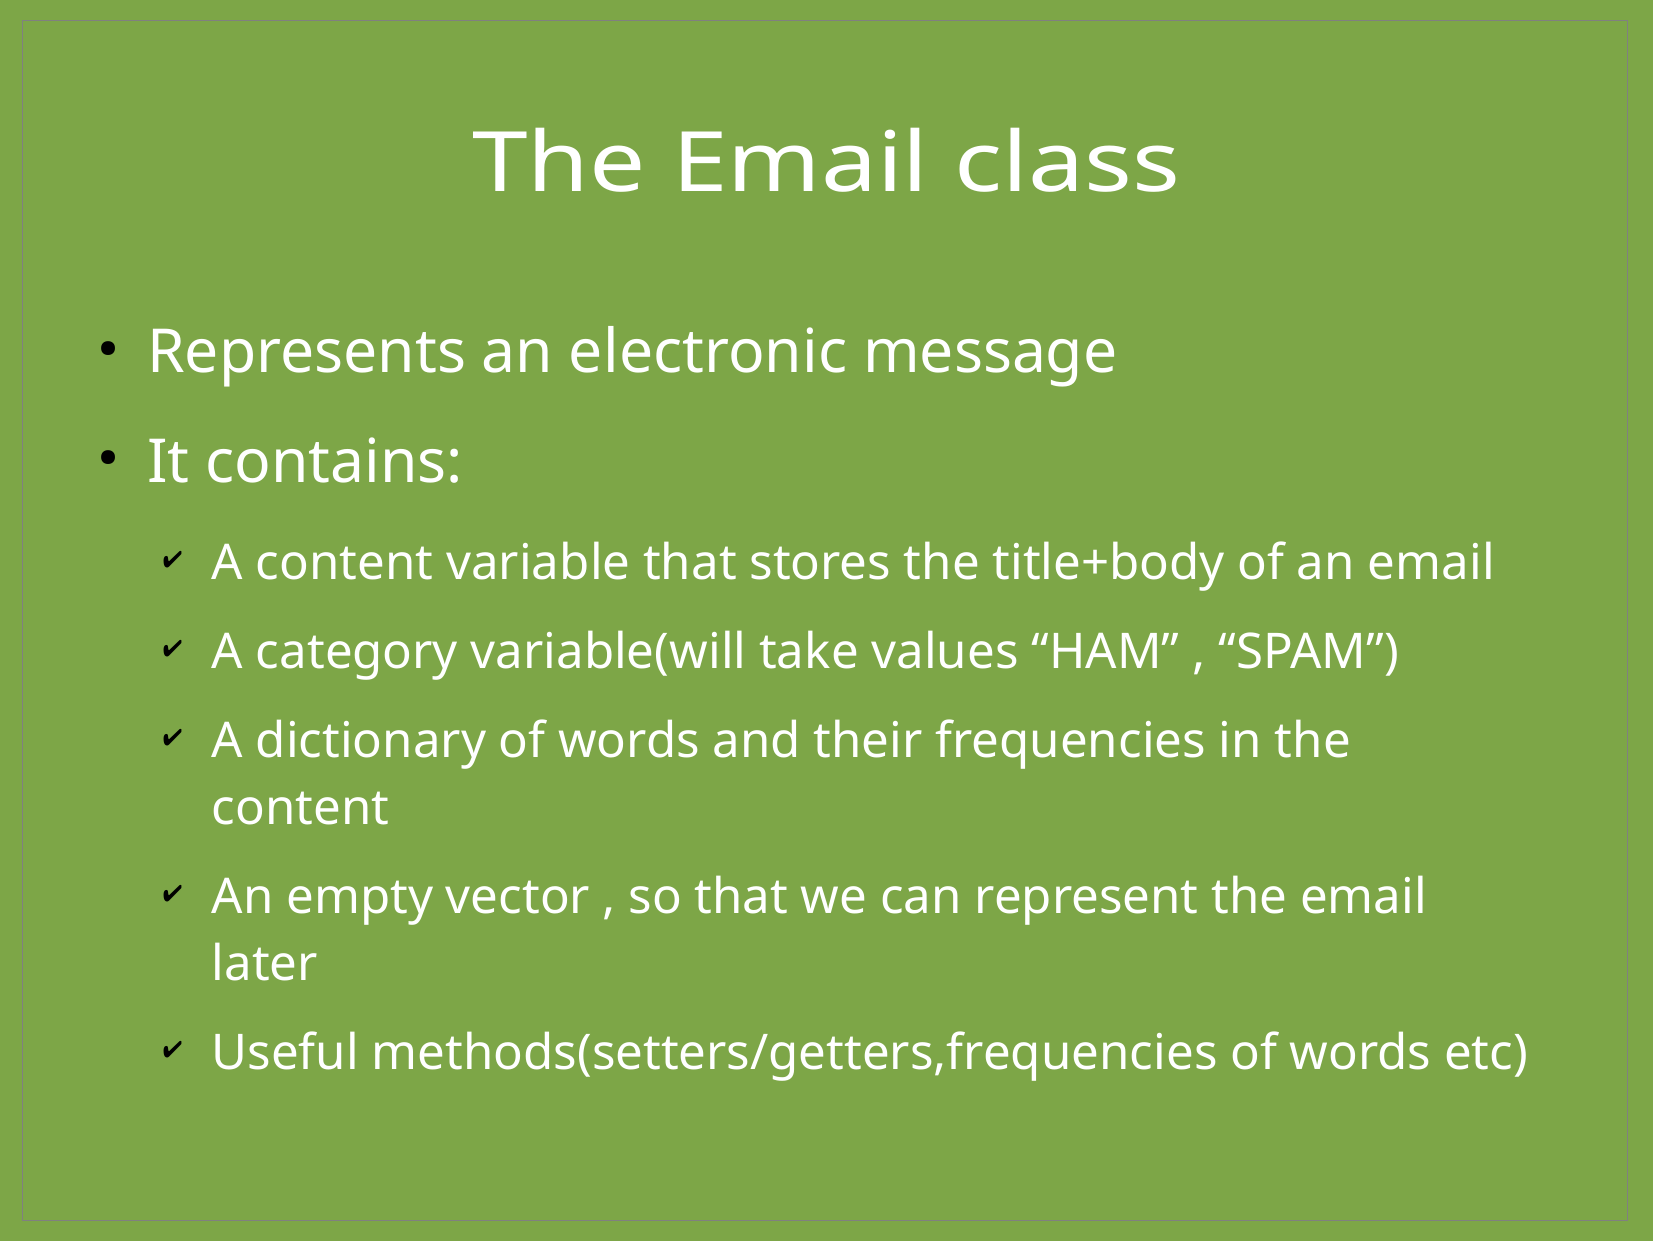

# The Email class
Represents an electronic message
It contains:
A content variable that stores the title+body of an email
A category variable(will take values “HAM” , “SPAM”)
A dictionary of words and their frequencies in the content
An empty vector , so that we can represent the email later
Useful methods(setters/getters,frequencies of words etc)